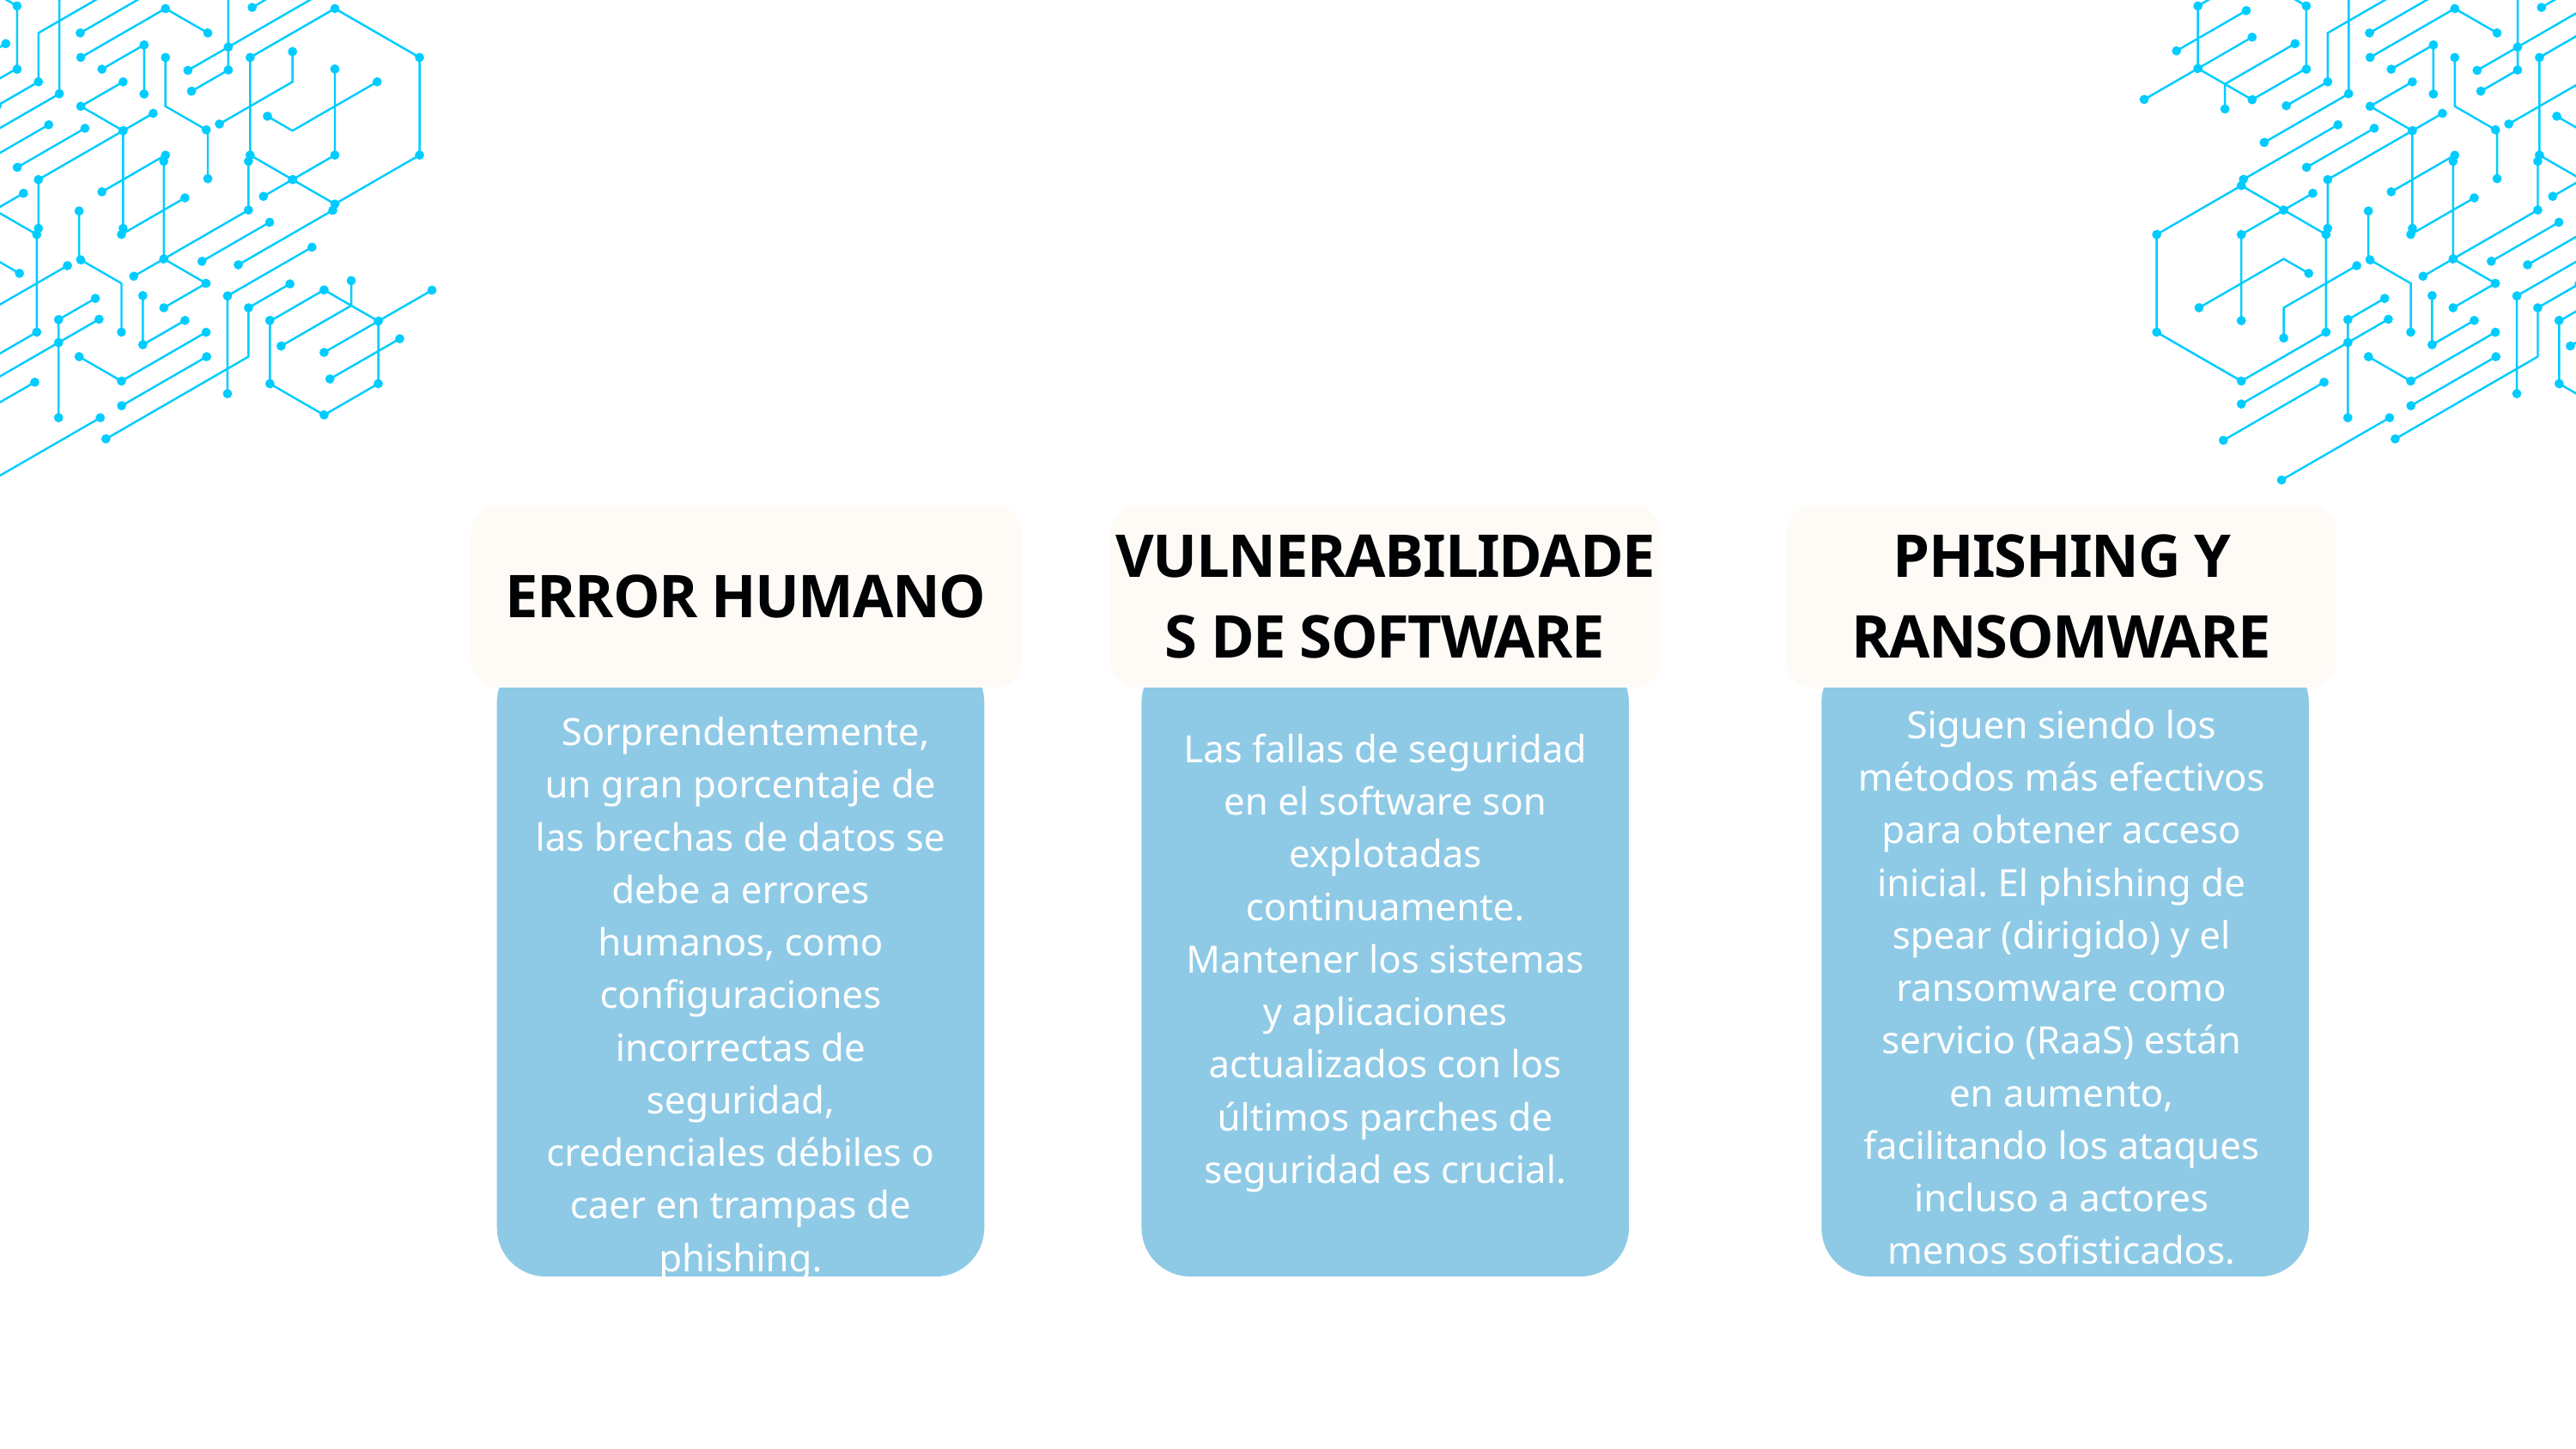

VECTORES DE ATAQUES COMUNES
ERROR HUMANO
VULNERABILIDADES DE SOFTWARE
PHISHING Y RANSOMWARE
Siguen siendo los métodos más efectivos para obtener acceso inicial. El phishing de spear (dirigido) y el ransomware como servicio (RaaS) están en aumento, facilitando los ataques incluso a actores menos sofisticados.
 Sorprendentemente, un gran porcentaje de las brechas de datos se debe a errores humanos, como configuraciones incorrectas de seguridad, credenciales débiles o caer en trampas de phishing.
Las fallas de seguridad en el software son explotadas continuamente. Mantener los sistemas y aplicaciones actualizados con los últimos parches de seguridad es crucial.